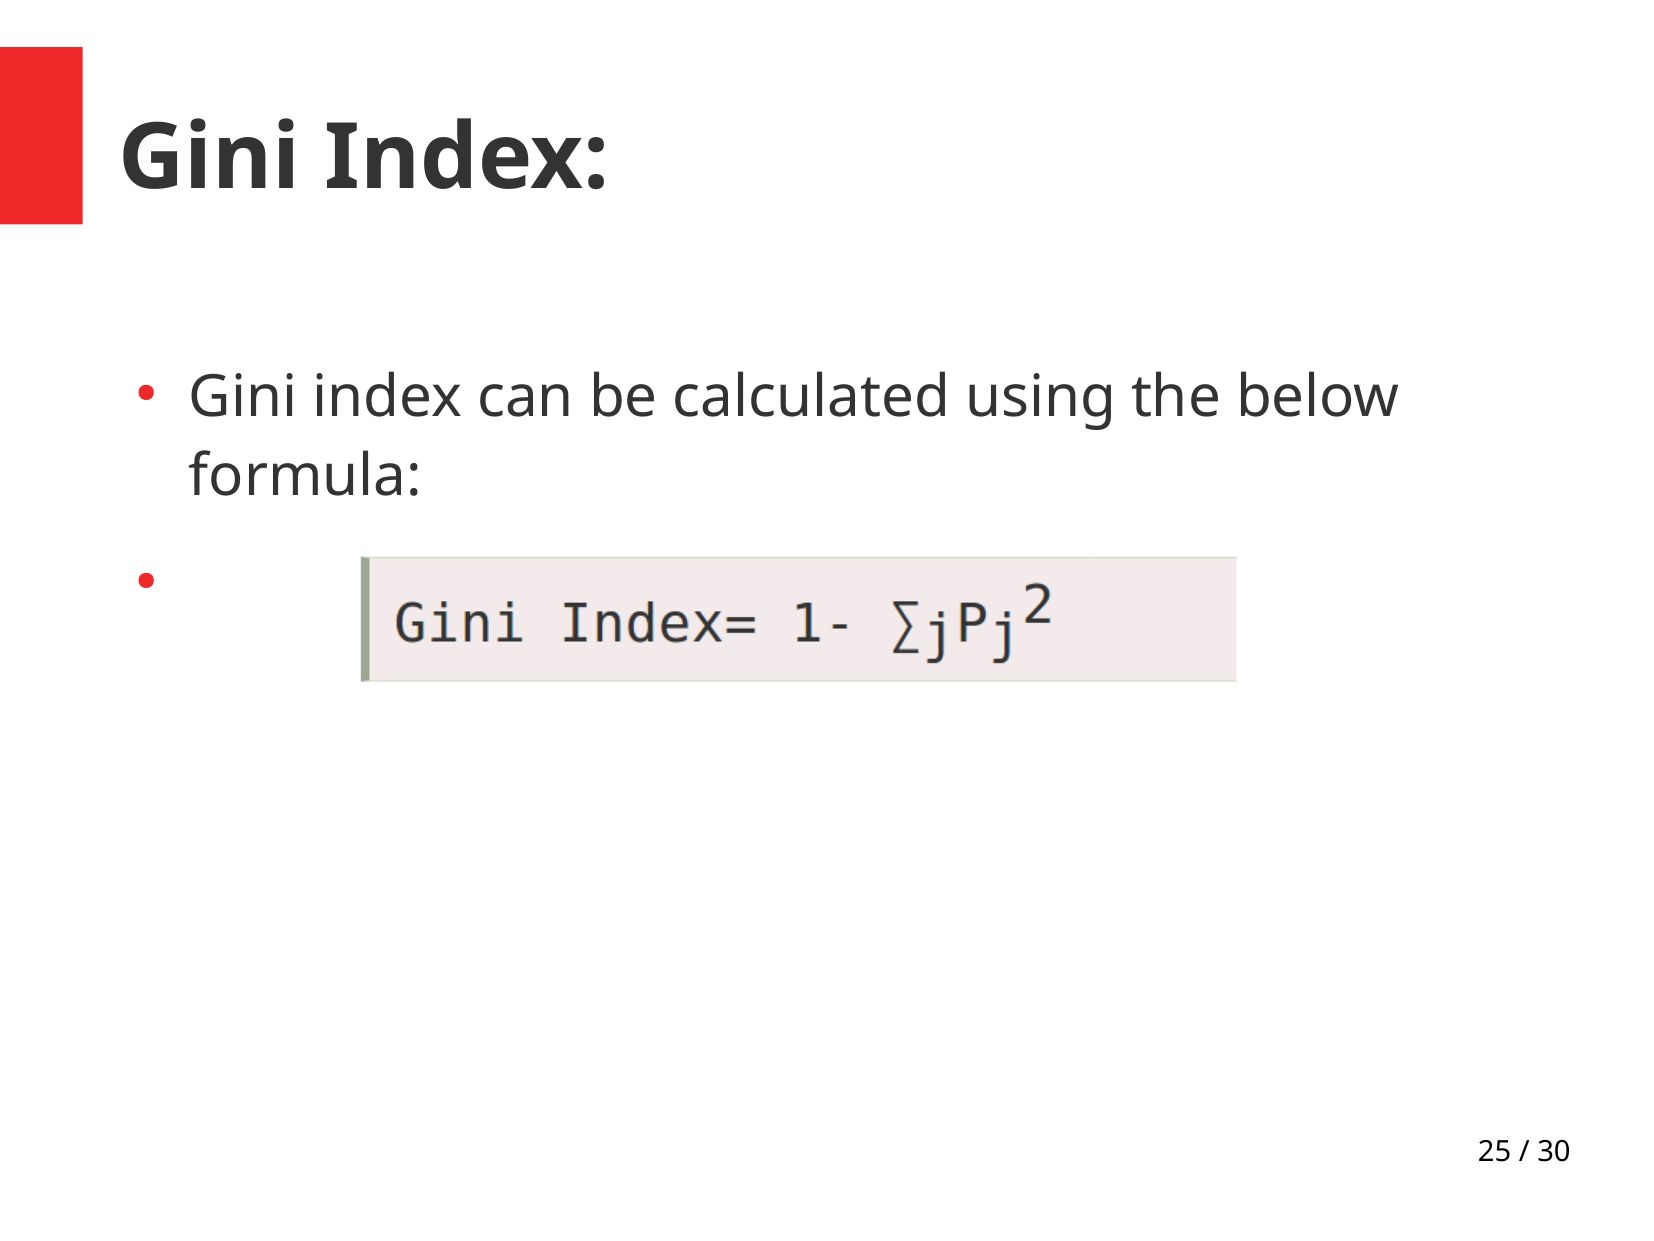

# Gini Index:
Gini index can be calculated using the below formula:
25